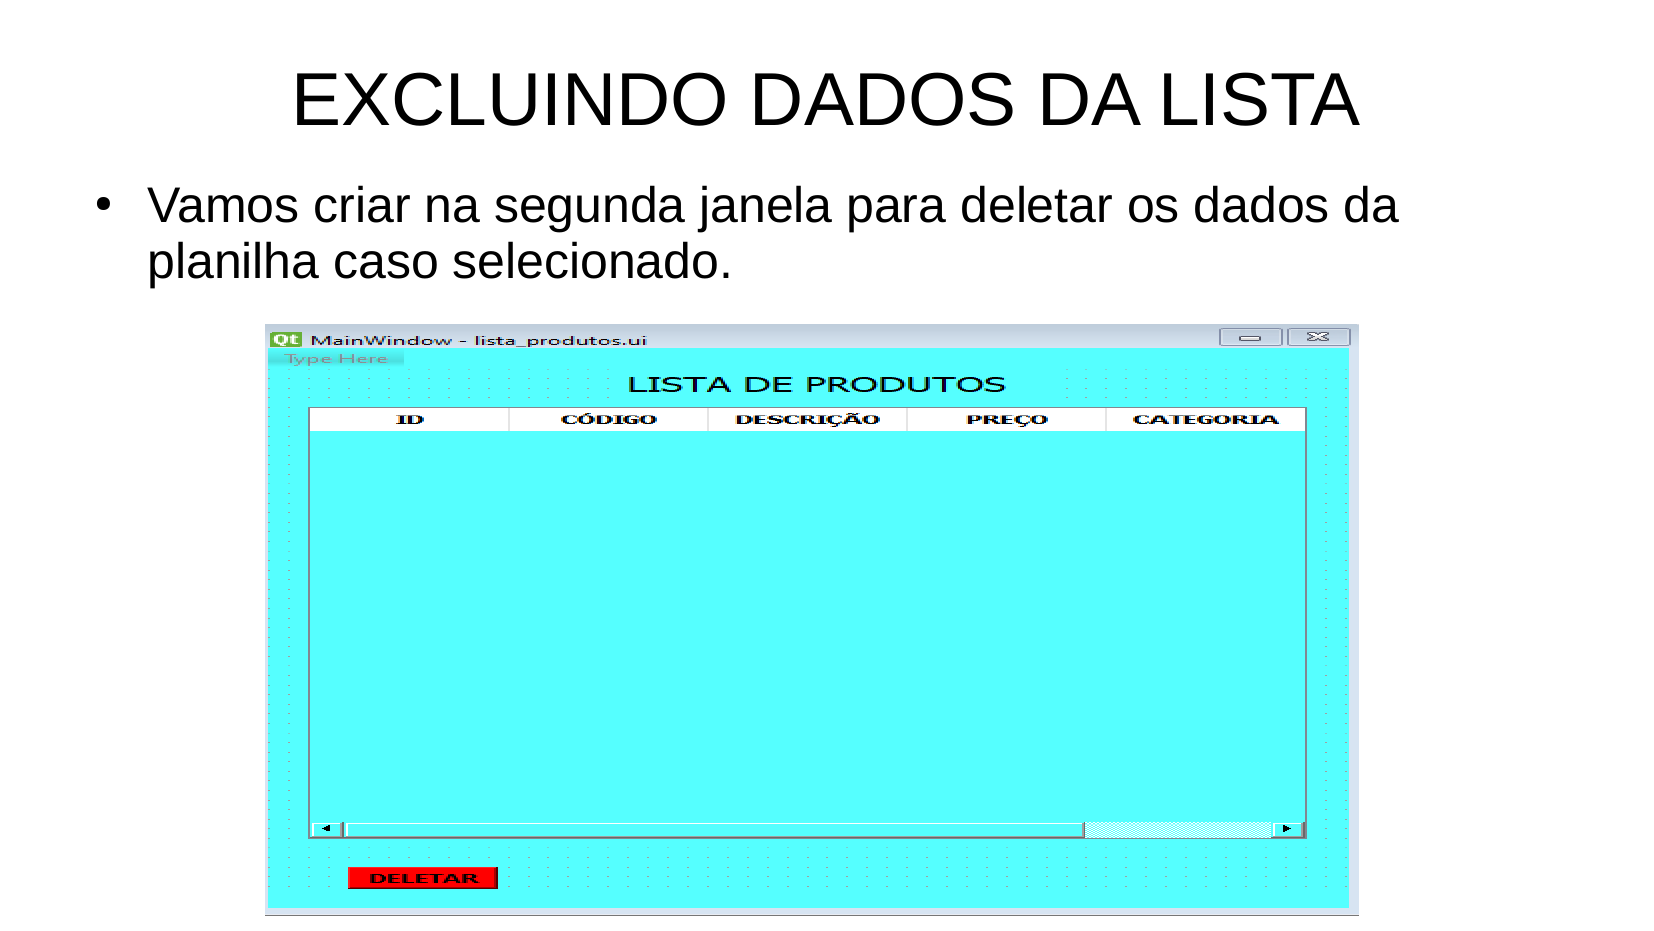

# EXCLUINDO DADOS DA LISTA
Vamos criar na segunda janela para deletar os dados da planilha caso selecionado.